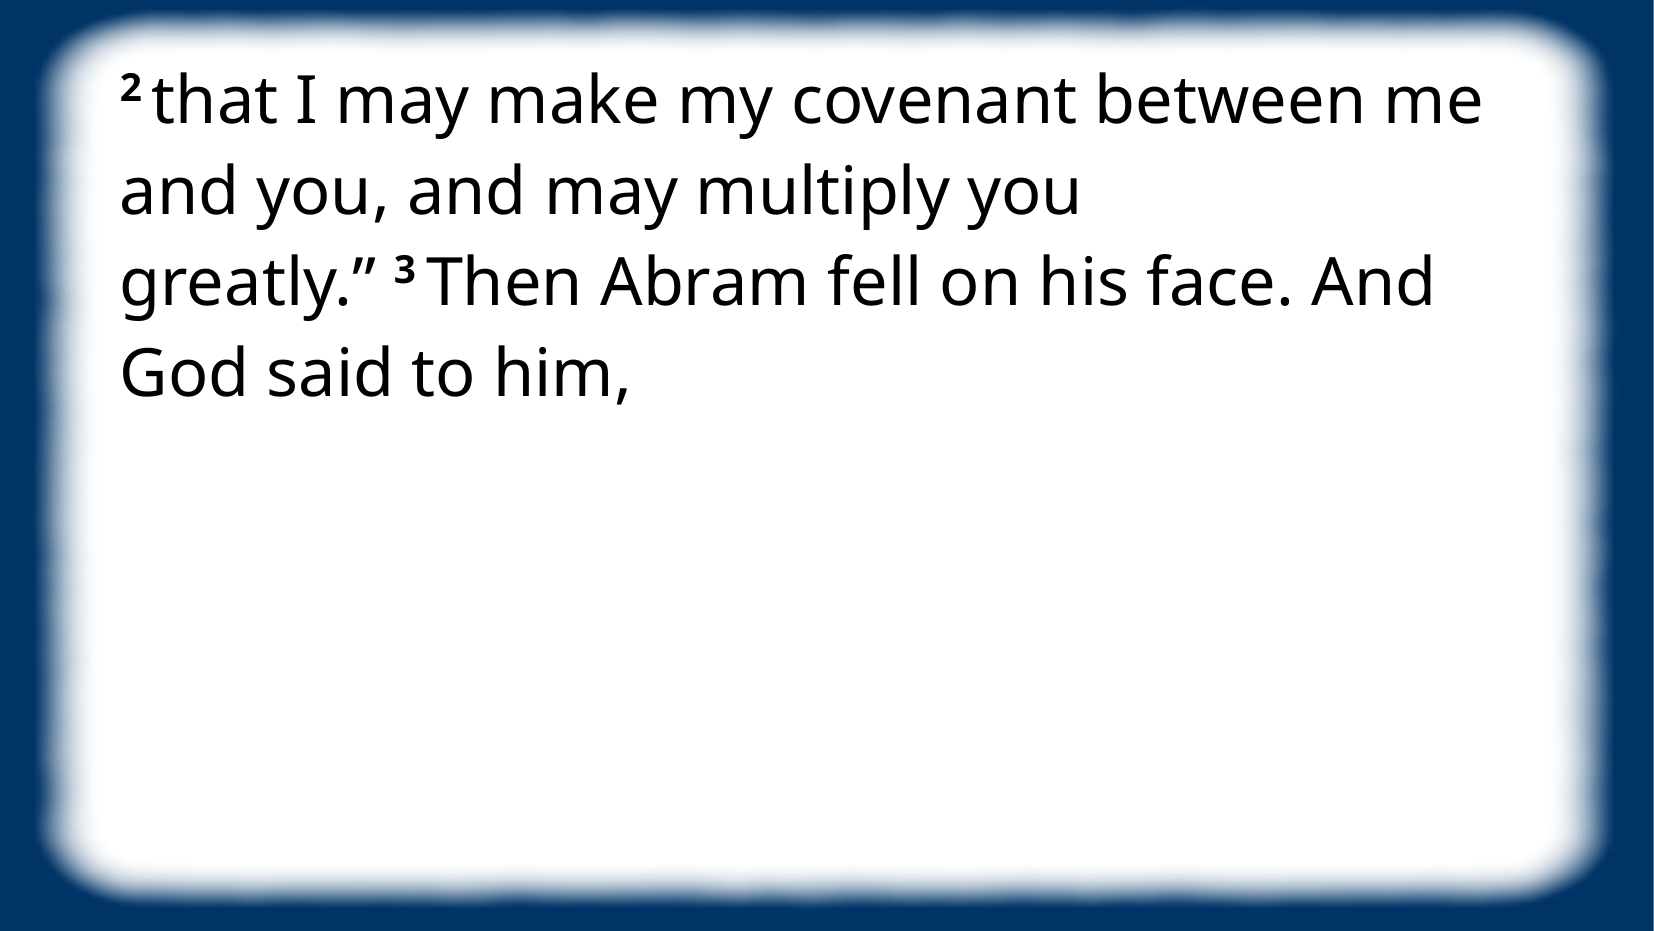

2 that I may make my covenant between me and you, and may multiply you greatly.” 3 Then Abram fell on his face. And God said to him,